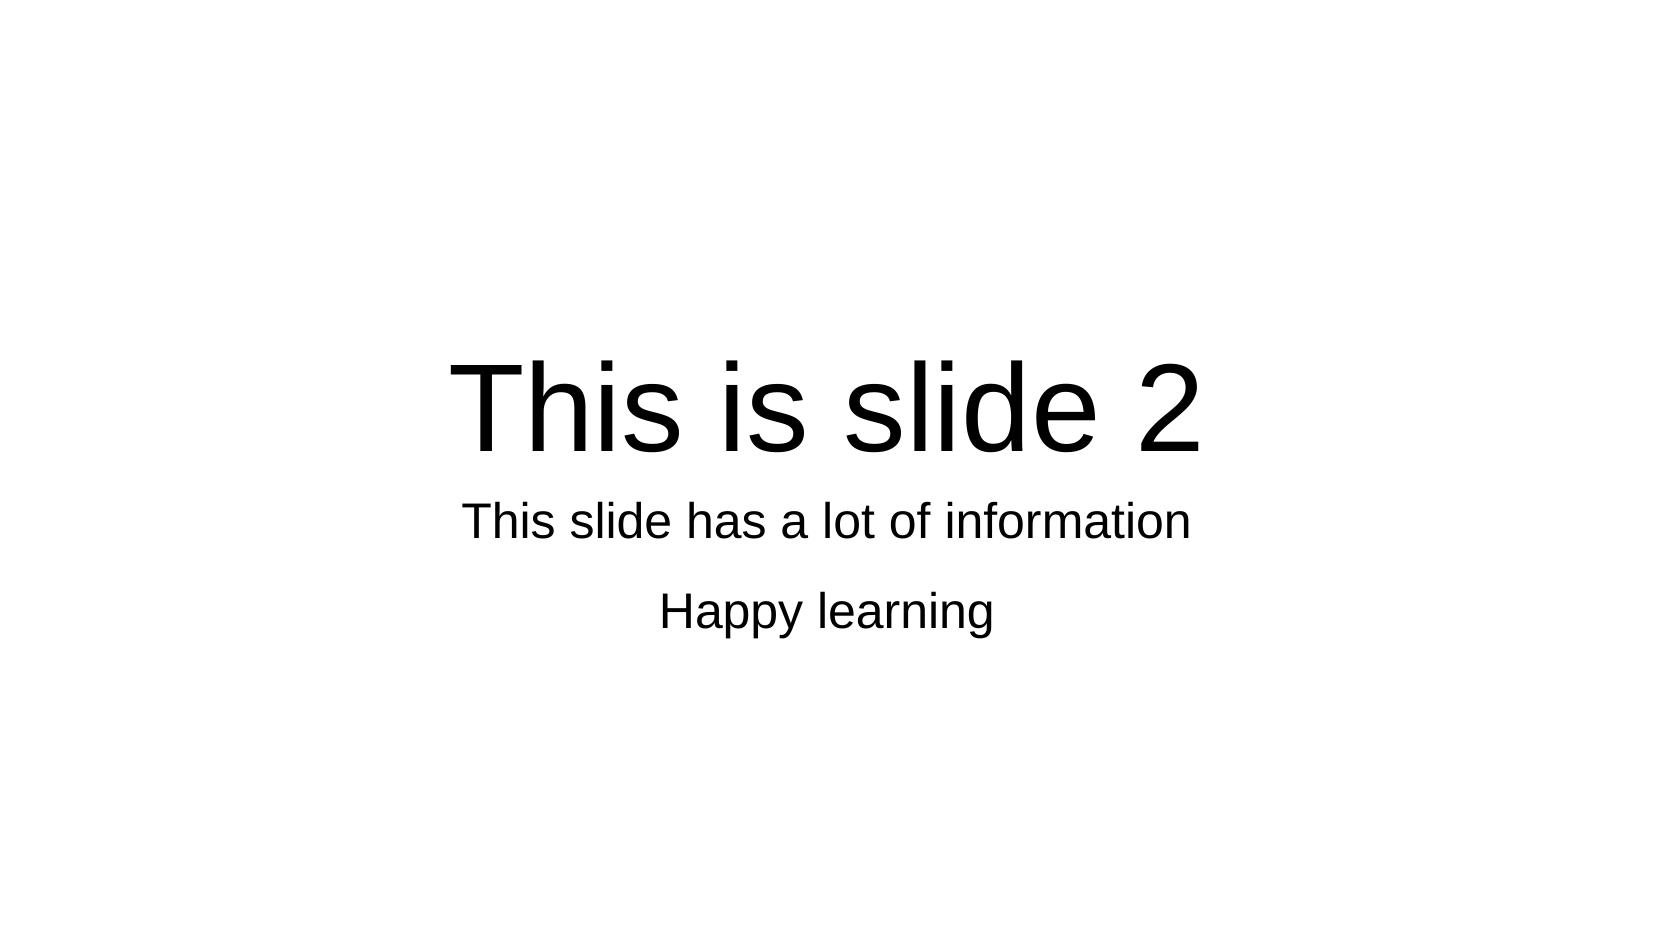

# This is slide 2
This slide has a lot of information
Happy learning